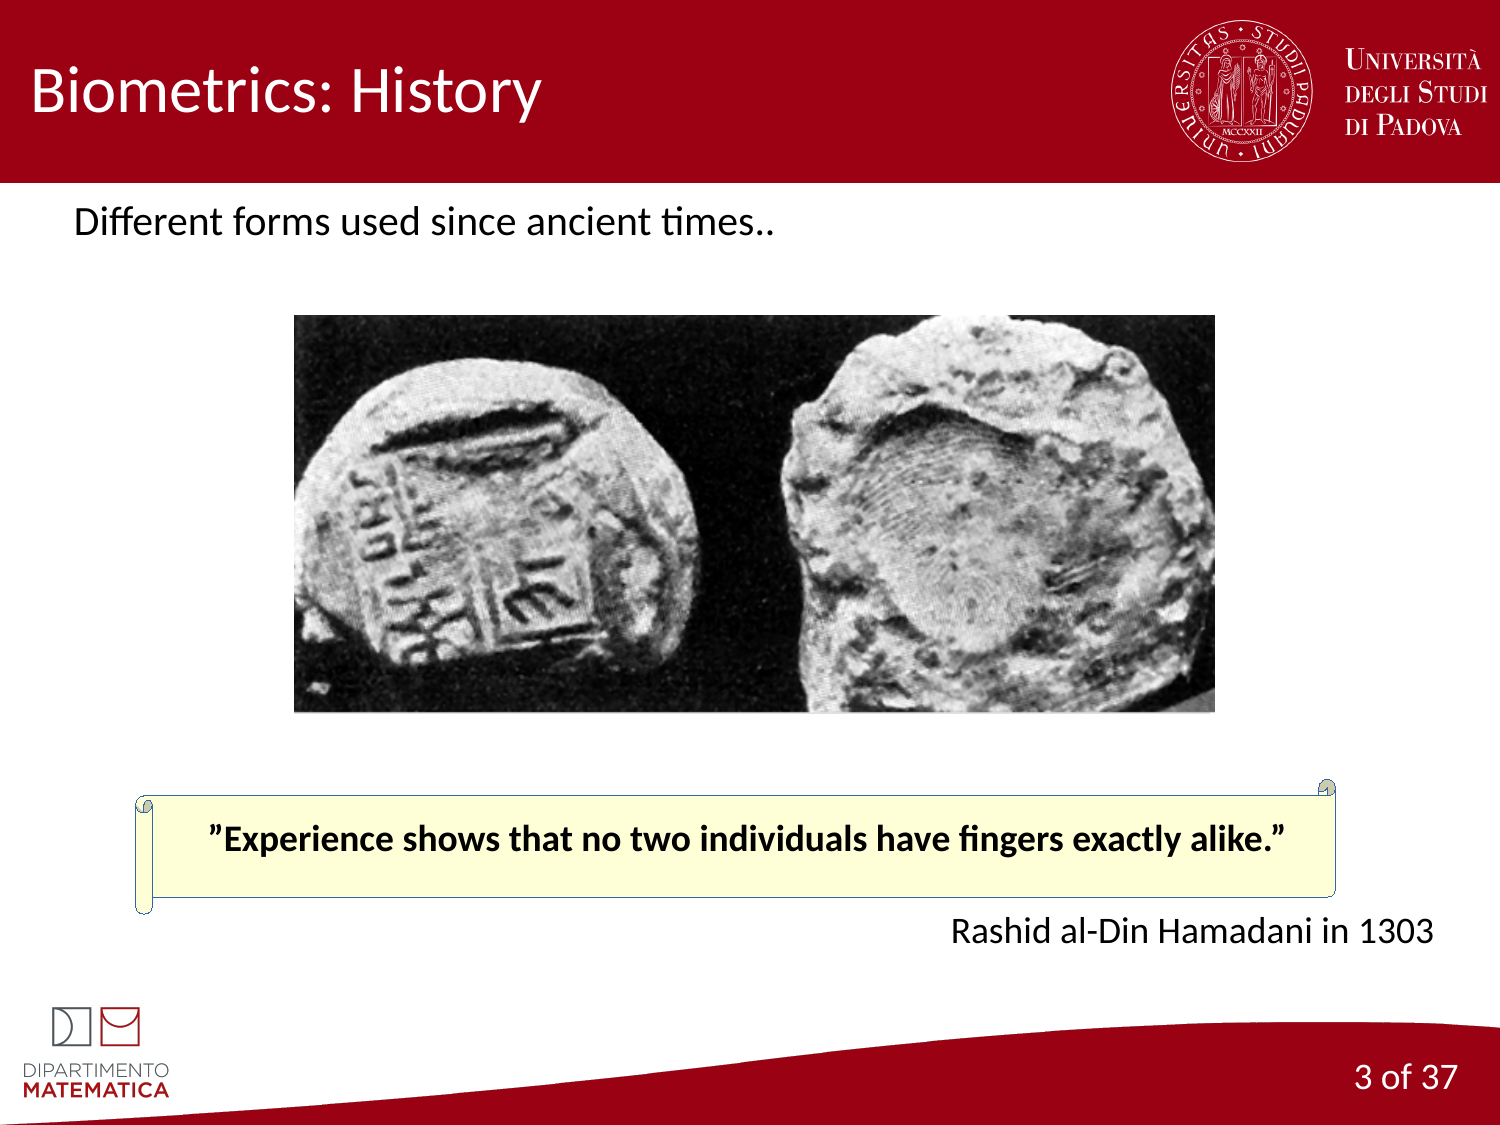

# Biometrics: History
Different forms used since ancient times..
”Experience shows that no two individuals have fingers exactly alike.”
Rashid al-Din Hamadani in 1303
 of 37